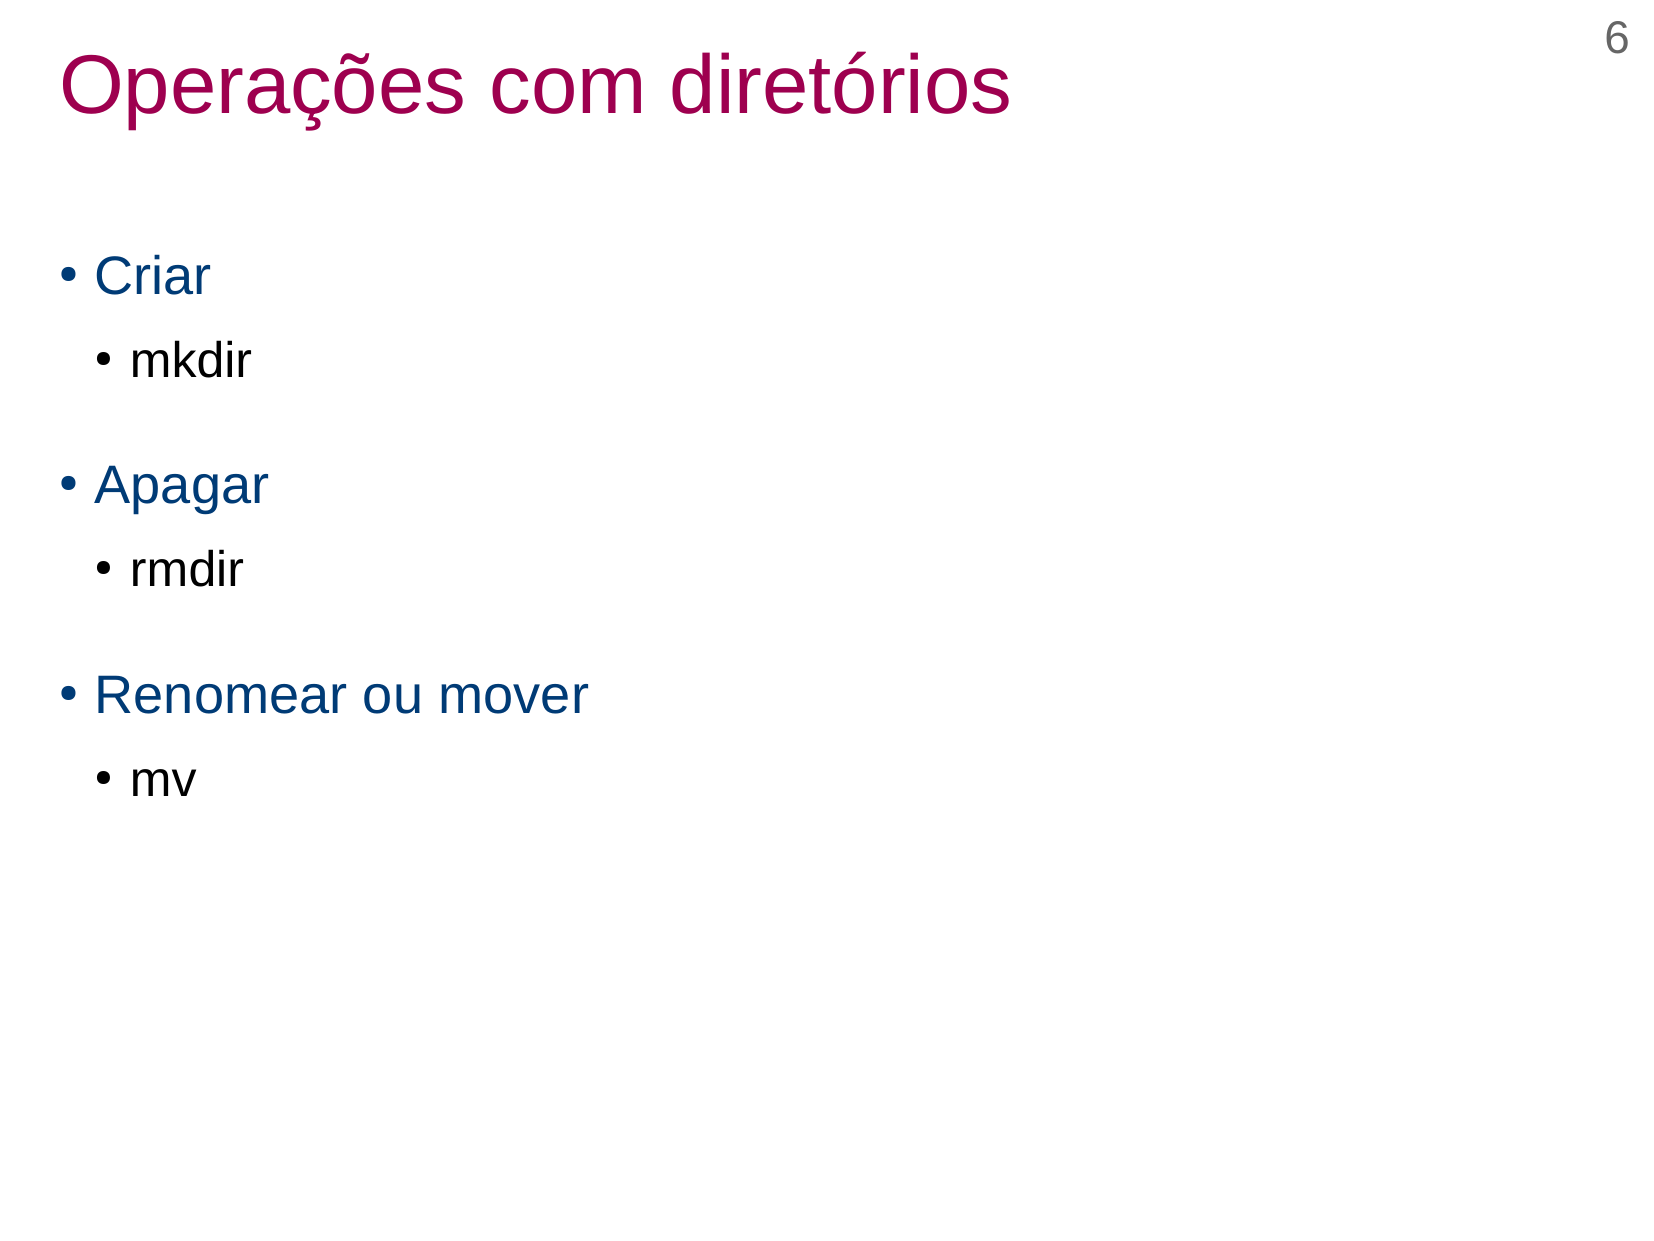

6
# Operações com diretórios
Criar
mkdir
Apagar
rmdir
Renomear ou mover
mv